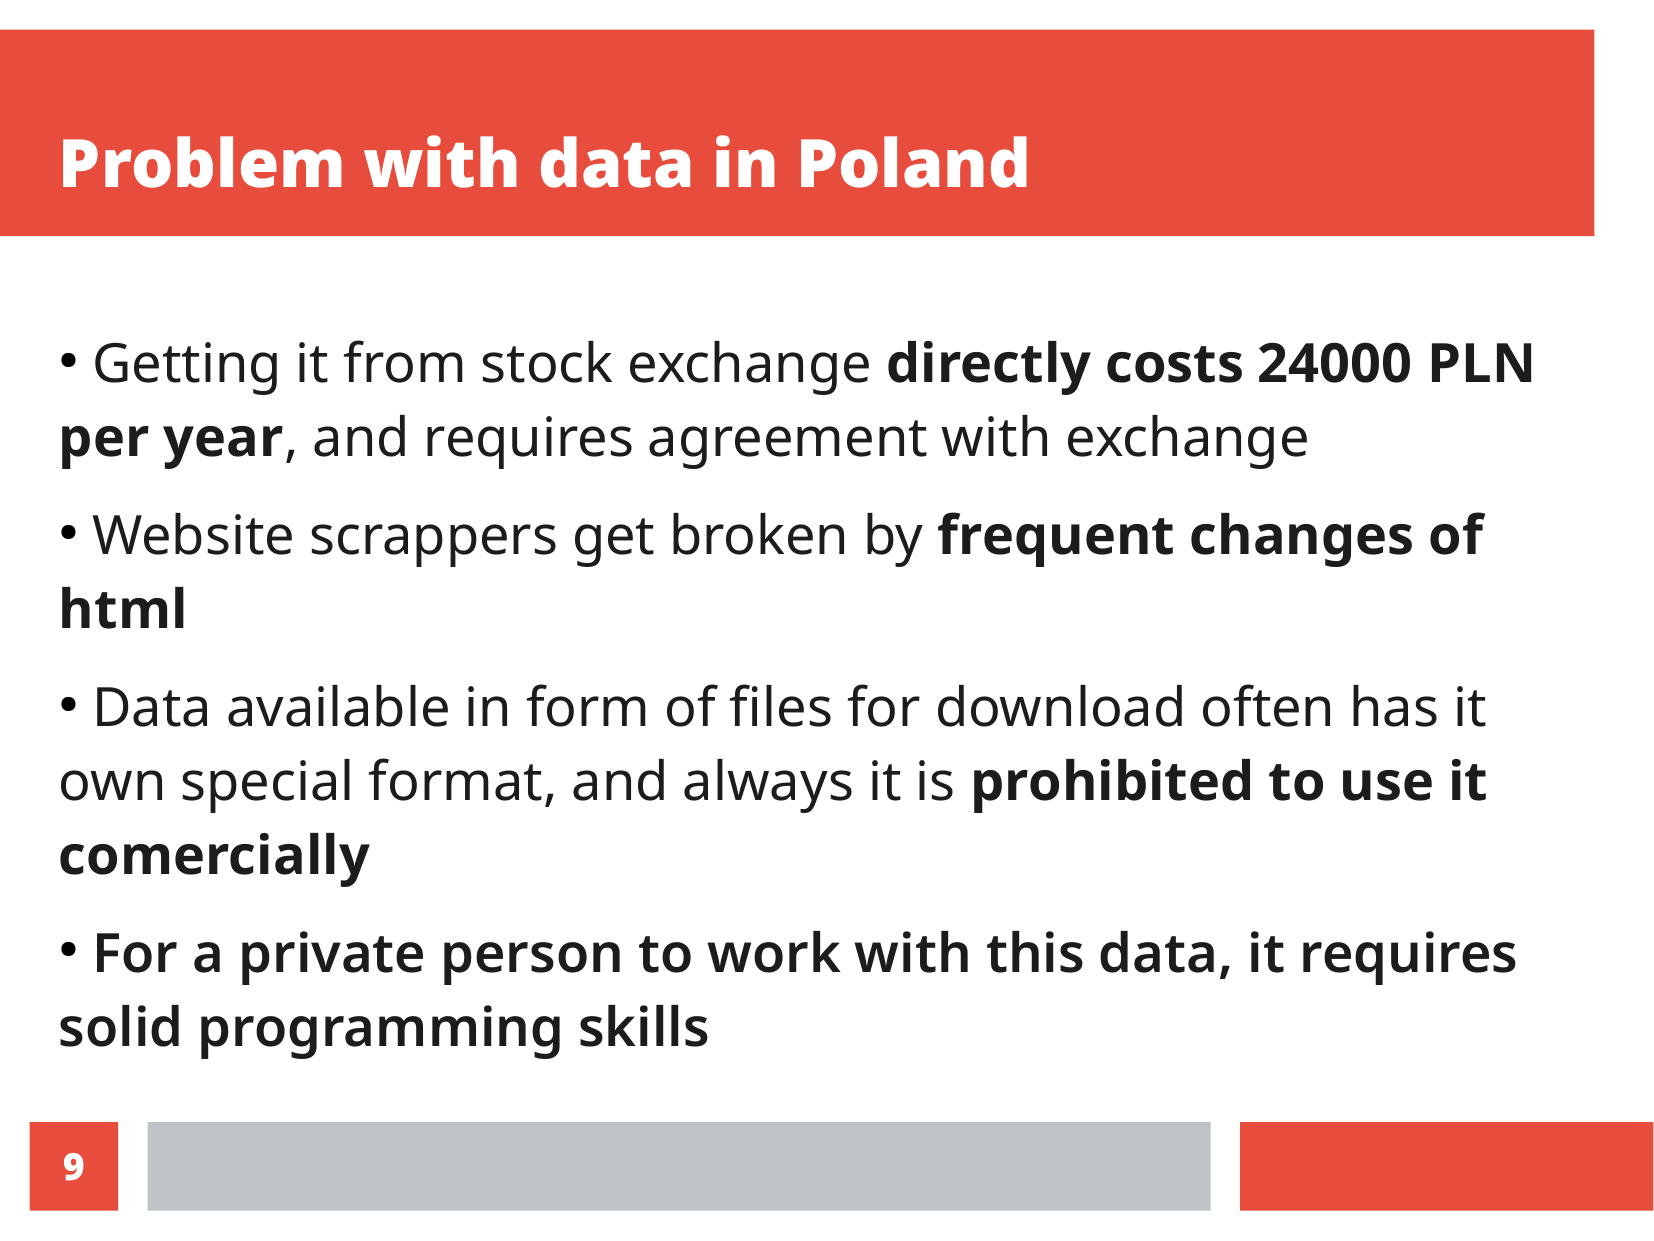

# Problem with data in Poland
 Getting it from stock exchange directly costs 24000 PLN per year, and requires agreement with exchange
 Website scrappers get broken by frequent changes of html
 Data available in form of files for download often has it own special format, and always it is prohibited to use it comercially
 For a private person to work with this data, it requires solid programming skills
9